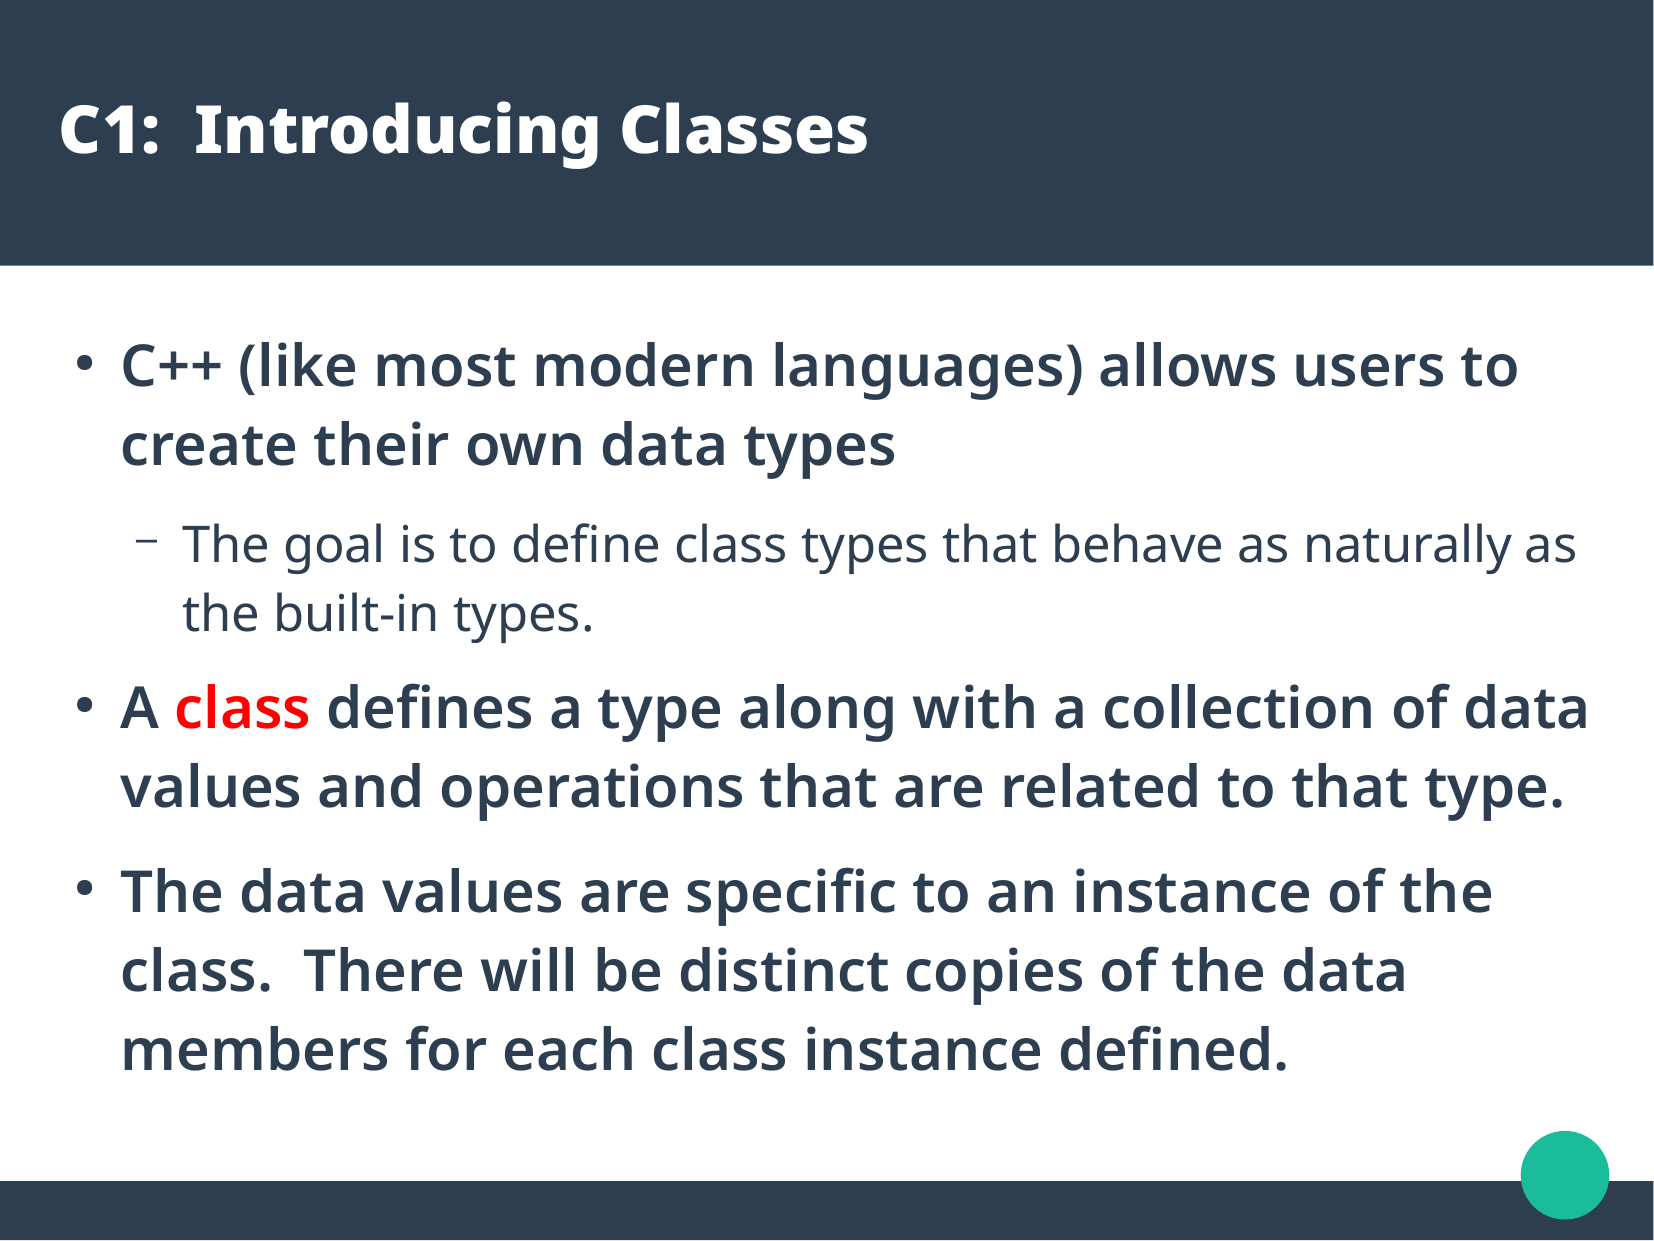

# C1: Introducing Classes
C++ (like most modern languages) allows users to create their own data types
The goal is to define class types that behave as naturally as the built-in types.
A class defines a type along with a collection of data values and operations that are related to that type.
The data values are specific to an instance of the class. There will be distinct copies of the data members for each class instance defined.